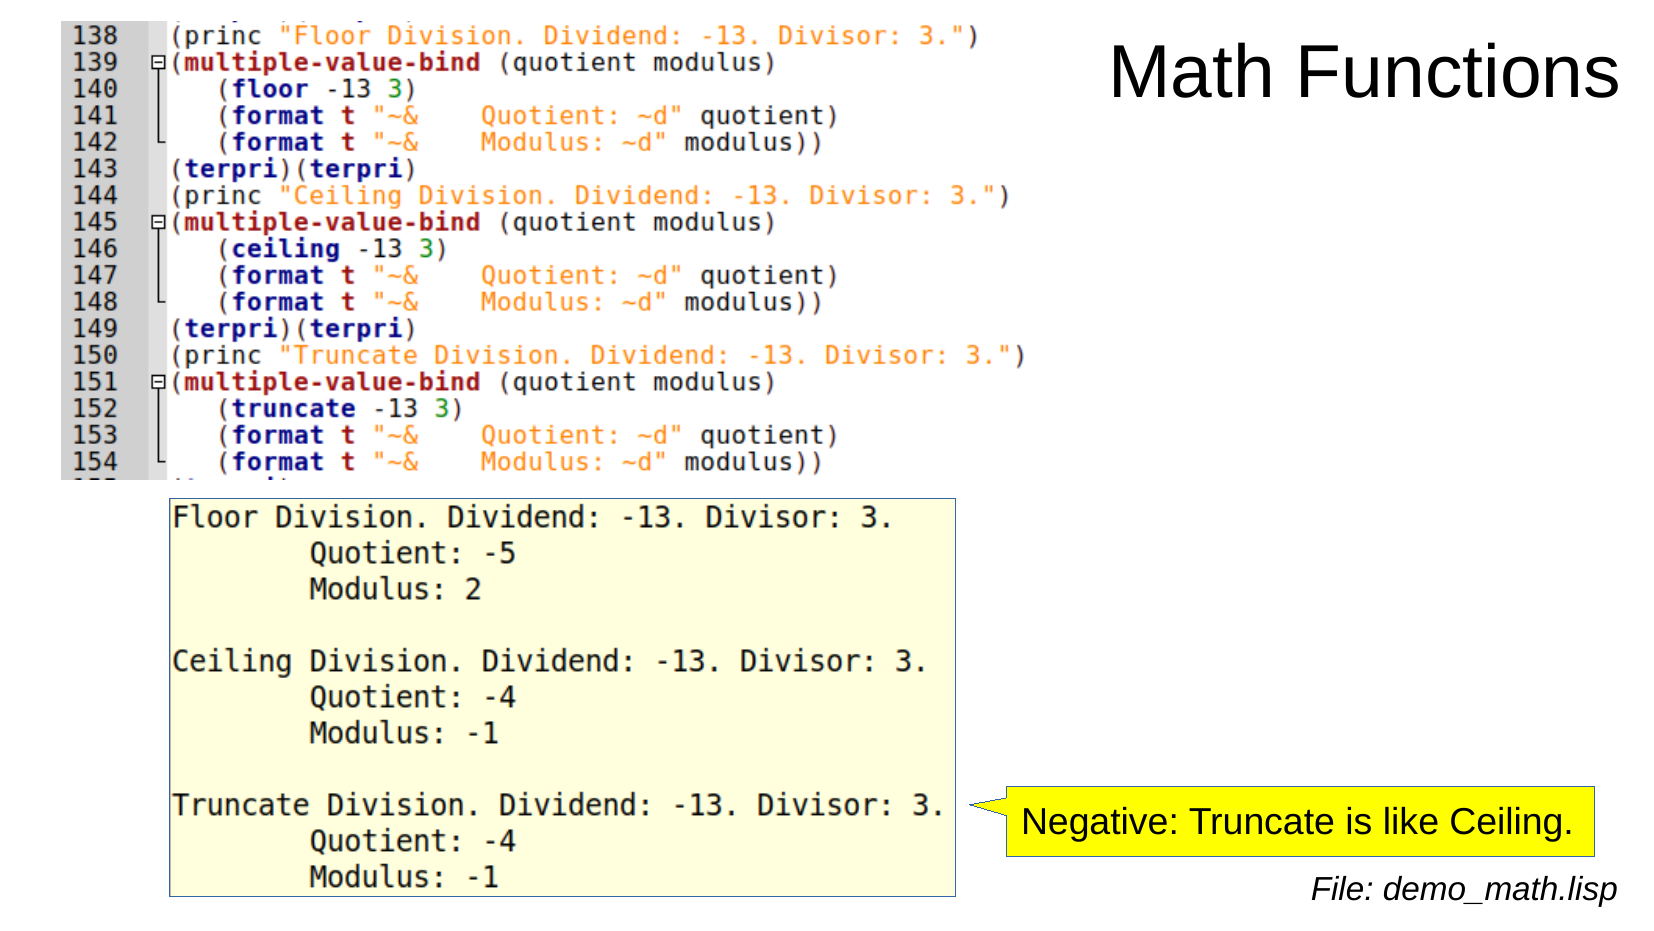

# Math Functions
Negative: Truncate is like Ceiling.
File: demo_math.lisp